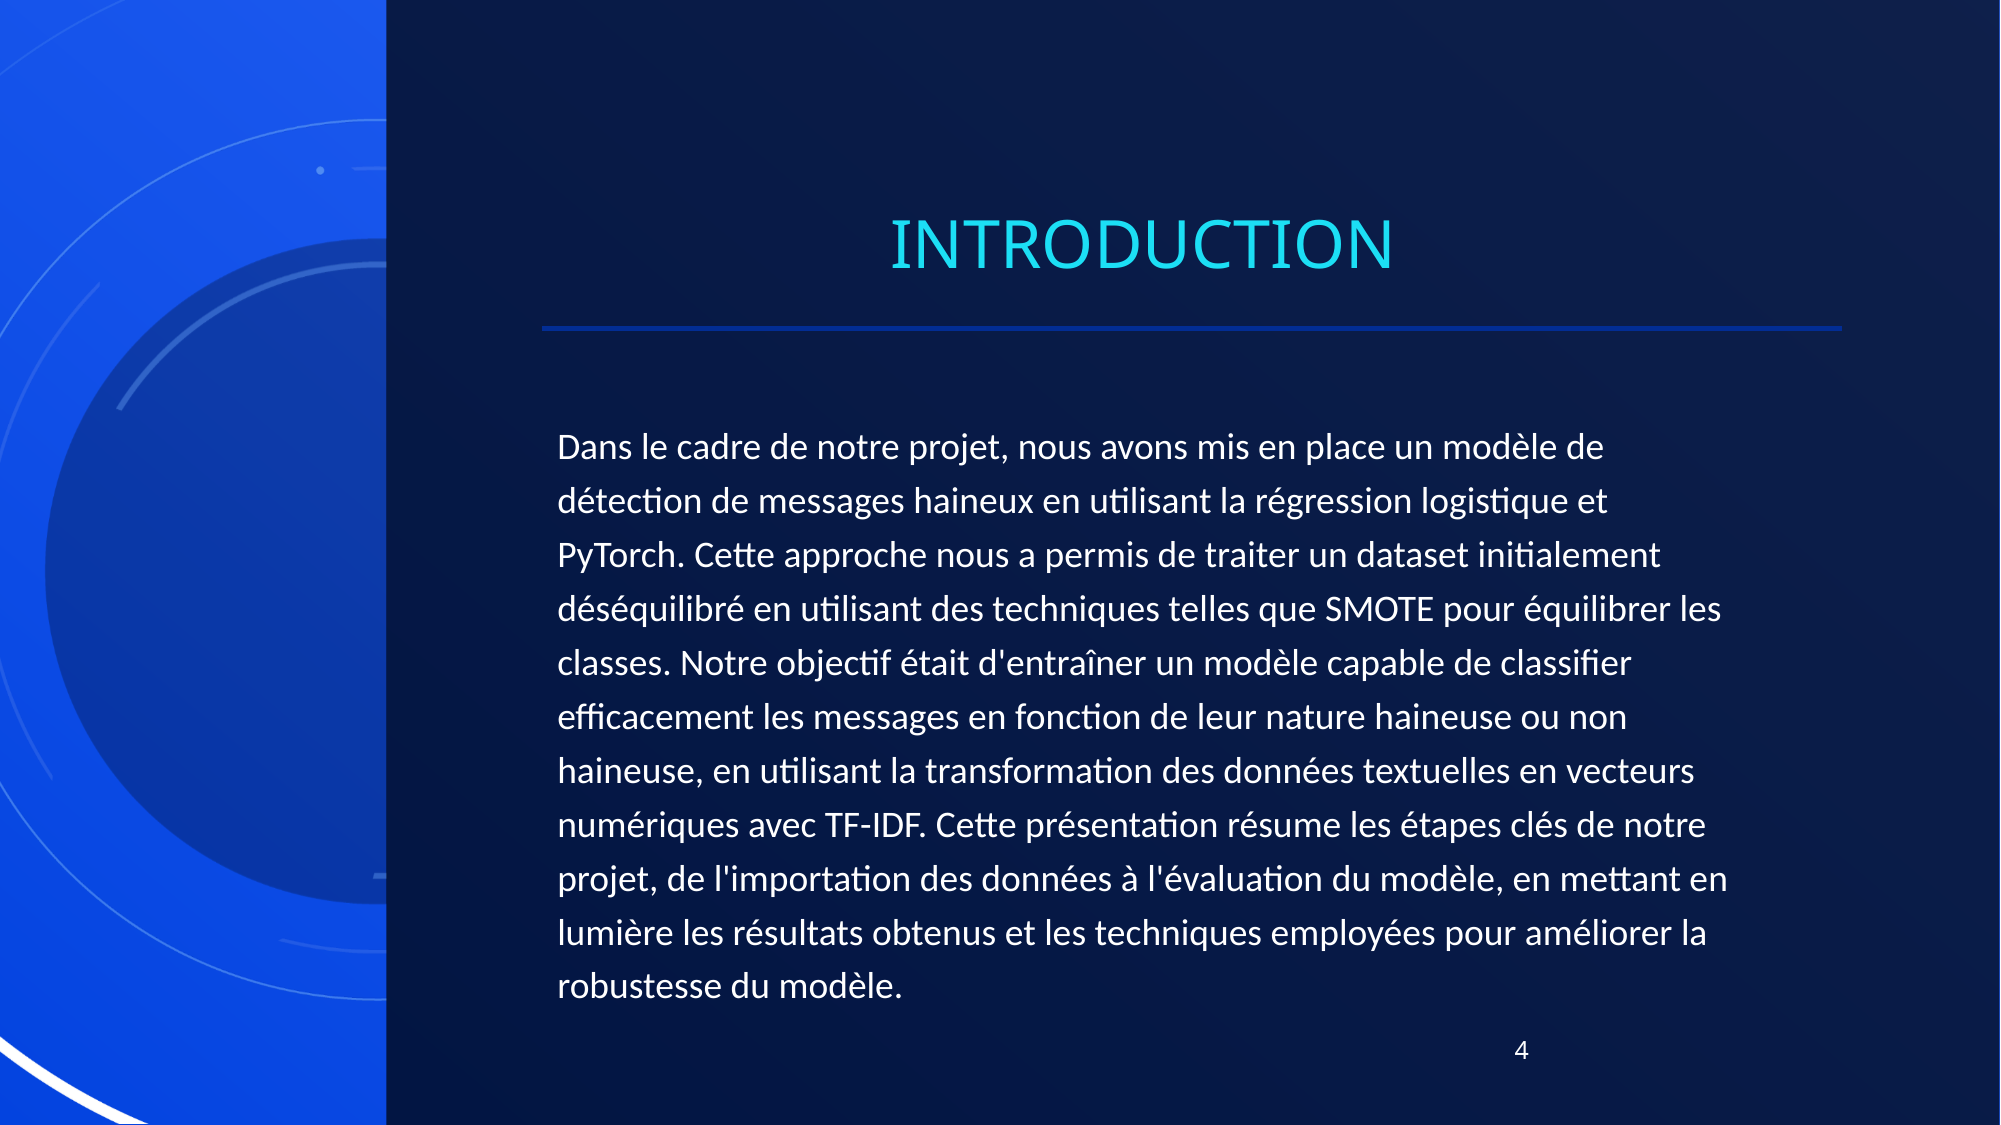

# INTRODUCTION
Dans le cadre de notre projet, nous avons mis en place un modèle de détection de messages haineux en utilisant la régression logistique et PyTorch. Cette approche nous a permis de traiter un dataset initialement déséquilibré en utilisant des techniques telles que SMOTE pour équilibrer les classes. Notre objectif était d'entraîner un modèle capable de classifier efficacement les messages en fonction de leur nature haineuse ou non haineuse, en utilisant la transformation des données textuelles en vecteurs numériques avec TF-IDF. Cette présentation résume les étapes clés de notre projet, de l'importation des données à l'évaluation du modèle, en mettant en lumière les résultats obtenus et les techniques employées pour améliorer la robustesse du modèle.